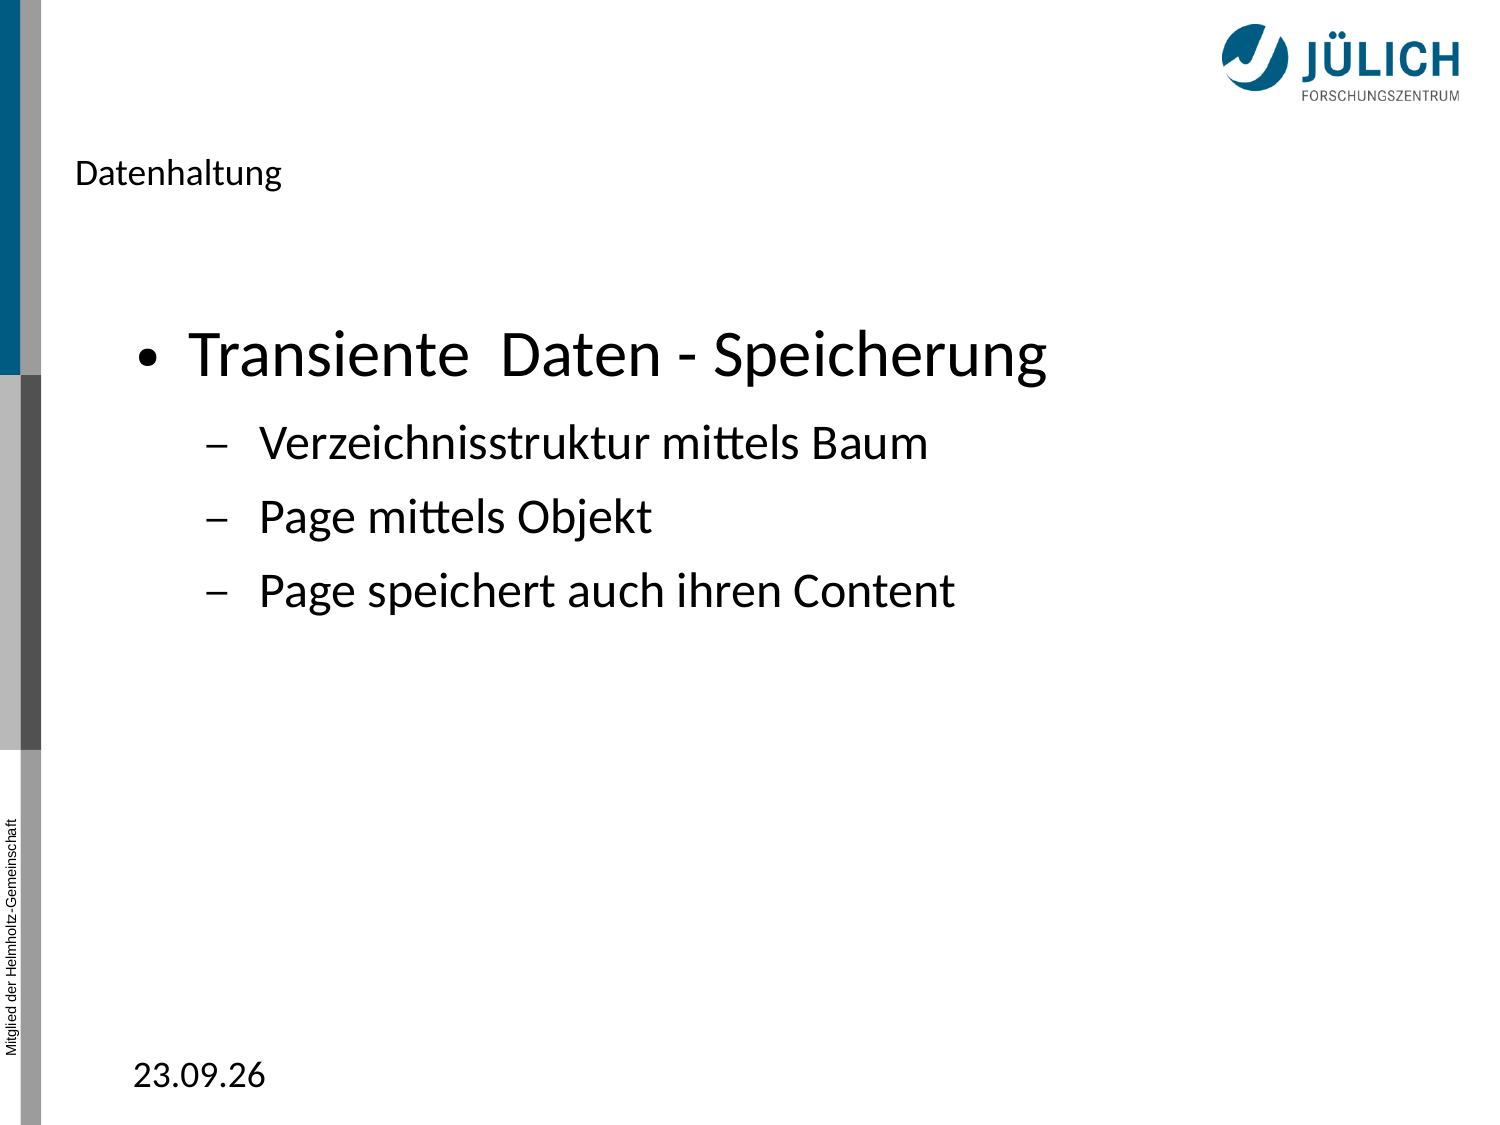

# Datenhaltung
Transiente Daten - Speicherung
Verzeichnisstruktur mittels Baum
Page mittels Objekt
Page speichert auch ihren Content